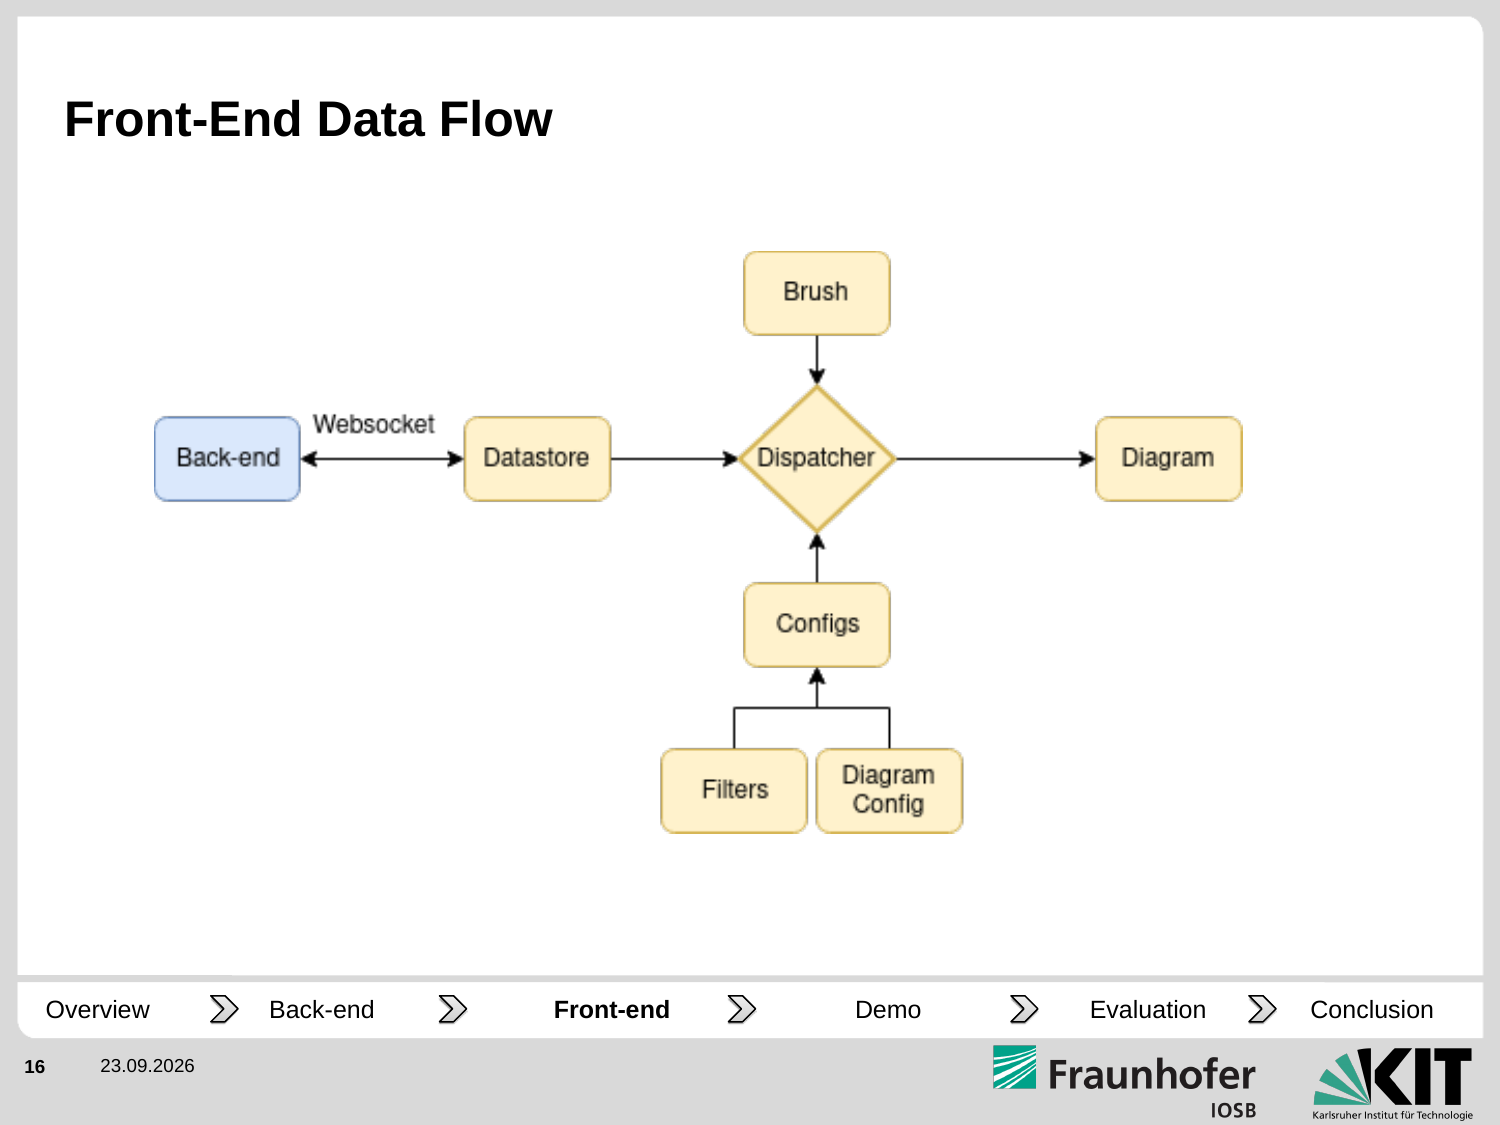

# Front-End Data Flow
Overview
Back-end
Front-end
Demo
Evaluation
Conclusion
16